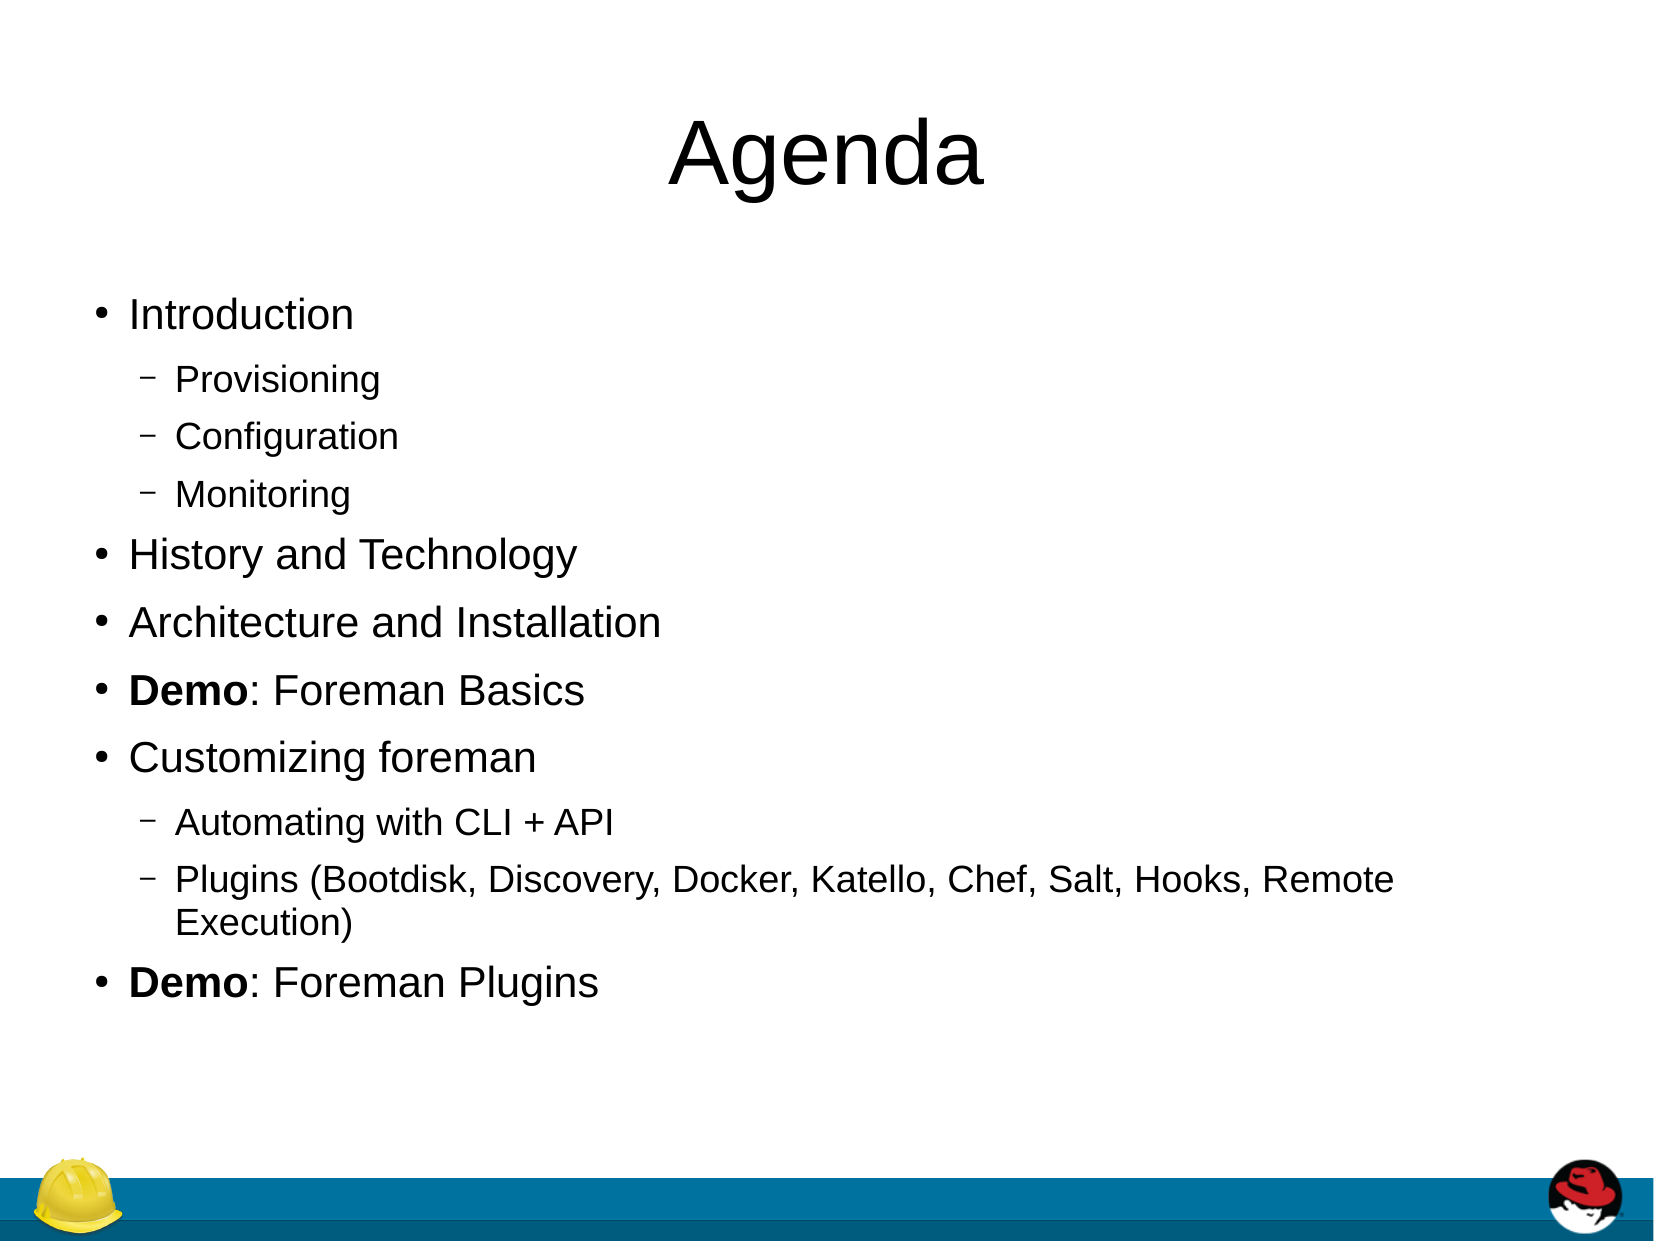

# Agenda
Introduction
Provisioning
Configuration
Monitoring
History and Technology
Architecture and Installation
Demo: Foreman Basics
Customizing foreman
Automating with CLI + API
Plugins (Bootdisk, Discovery, Docker, Katello, Chef, Salt, Hooks, Remote Execution)
Demo: Foreman Plugins